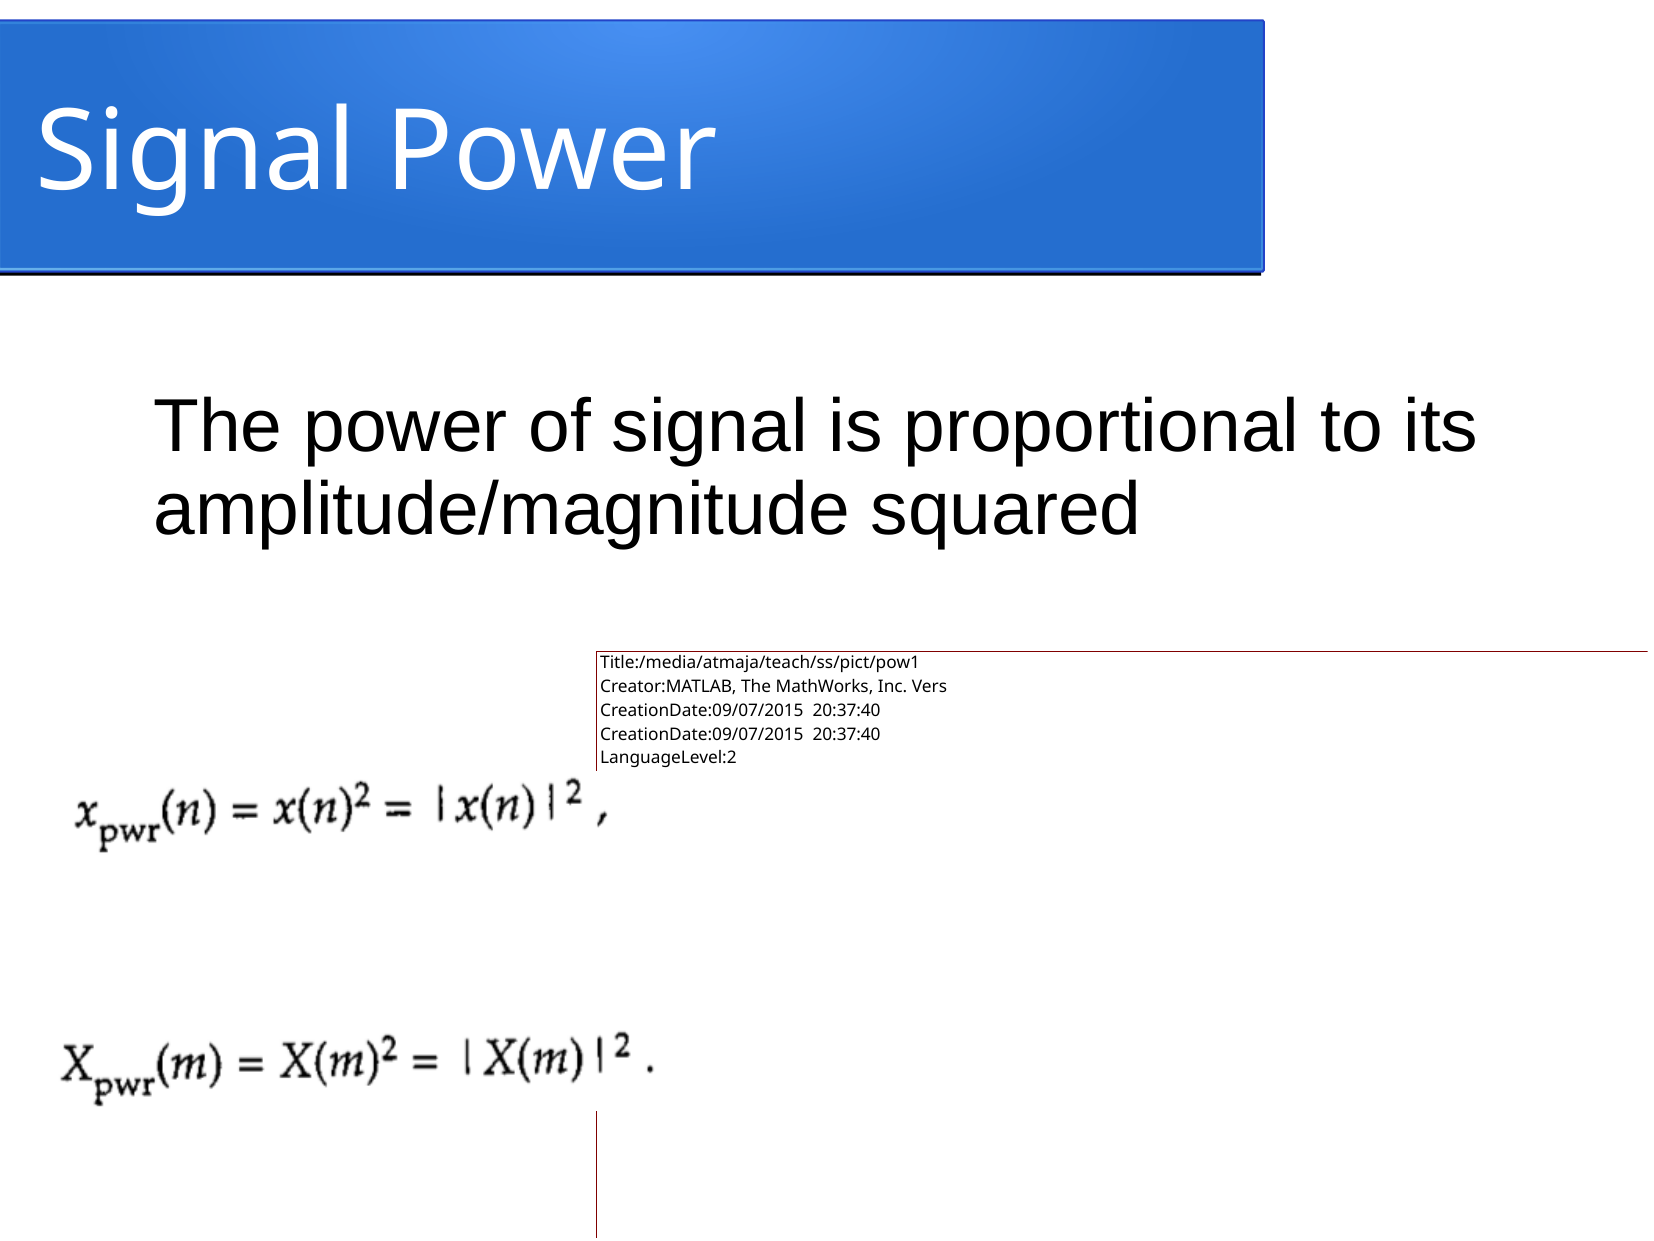

# Signal Power
The power of signal is proportional to its amplitude/magnitude squared